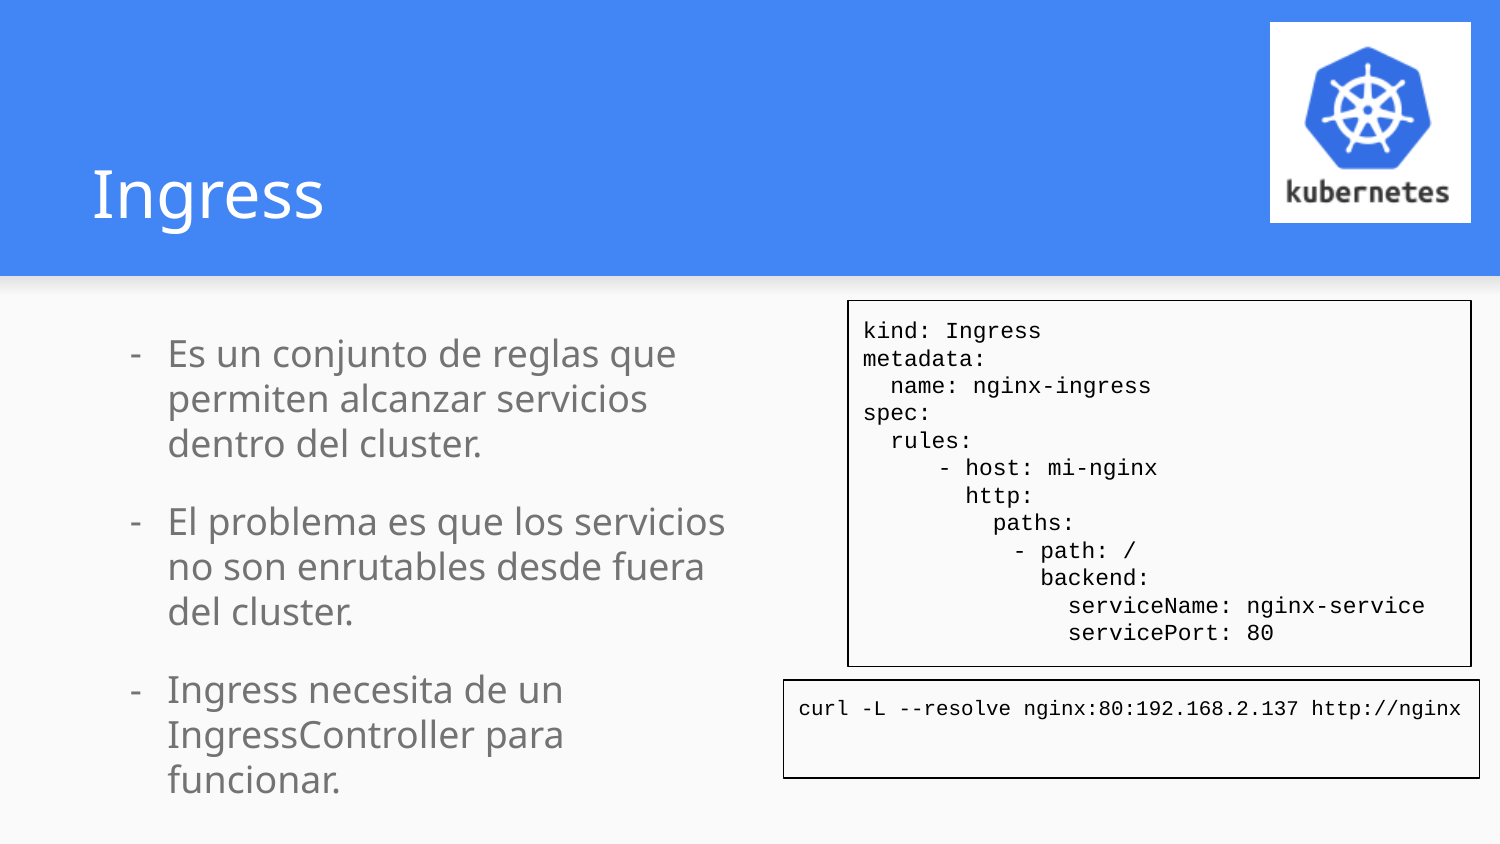

# Ingress
kind: Ingress
metadata:
 name: nginx-ingress
spec:
 rules:
	- host: mi-nginx
 	 http:
 	 paths:
 	- path: /
 	 backend:
 	 serviceName: nginx-service
 	 servicePort: 80
Es un conjunto de reglas que permiten alcanzar servicios dentro del cluster.
El problema es que los servicios no son enrutables desde fuera del cluster.
Ingress necesita de un IngressController para funcionar.
curl -L --resolve nginx:80:192.168.2.137 http://nginx